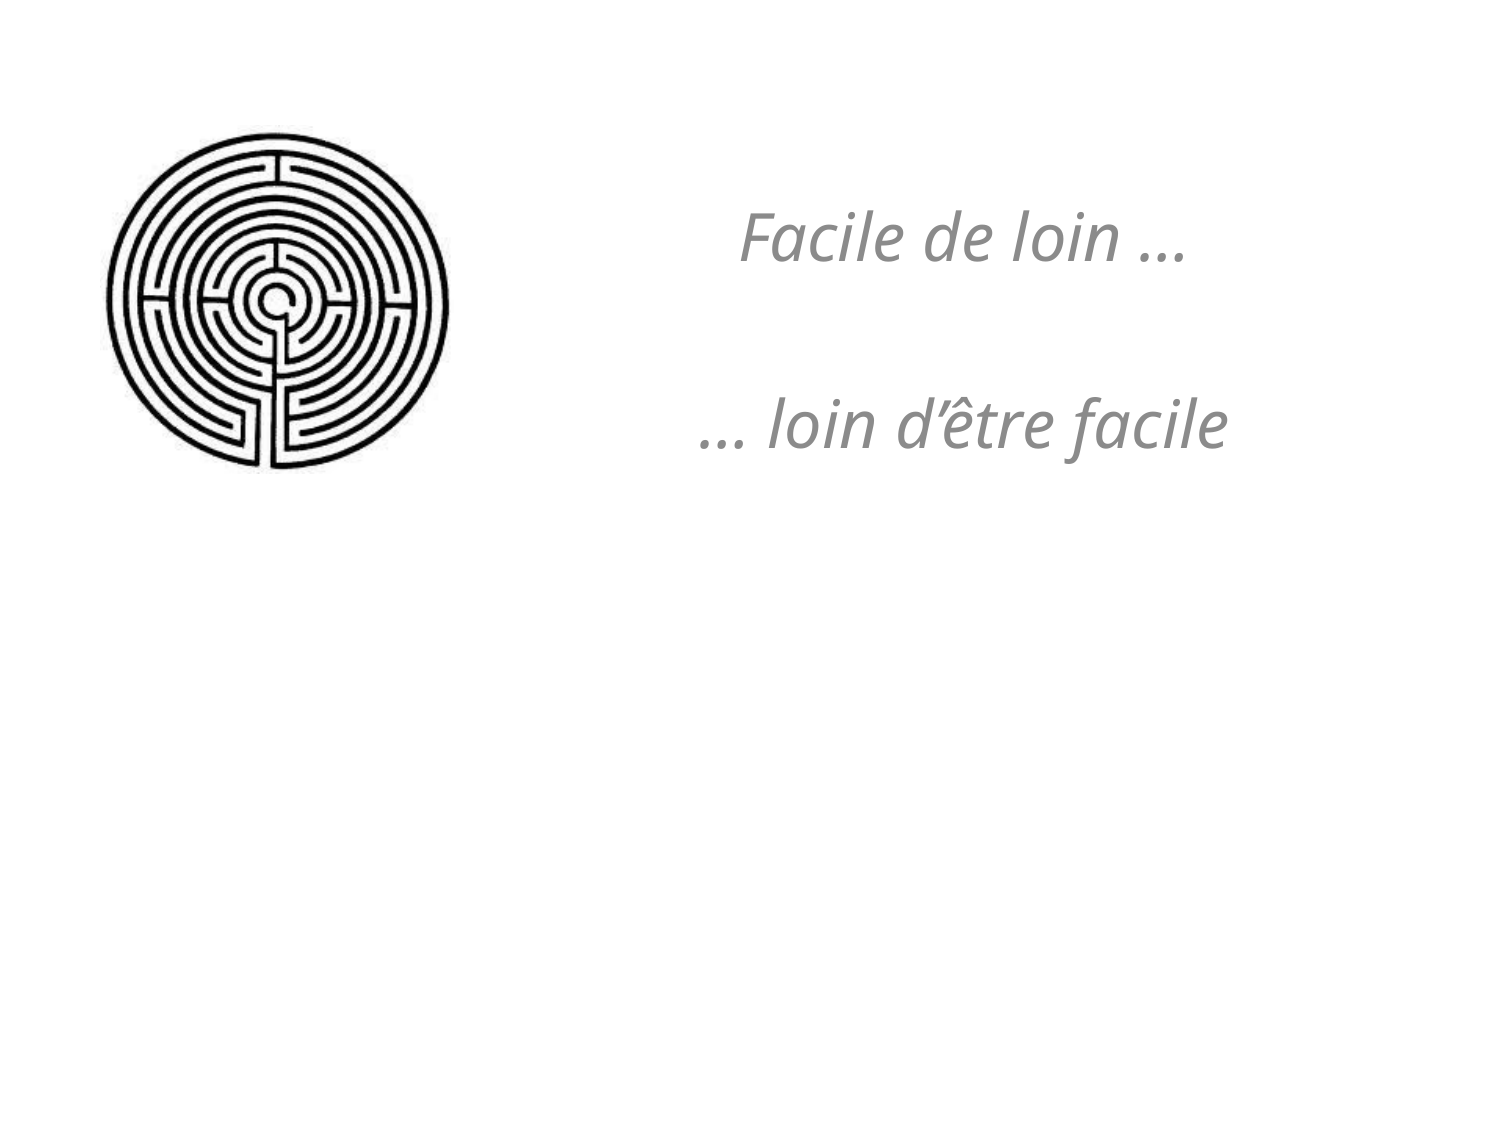

Facile de loin …
… loin d’être facile